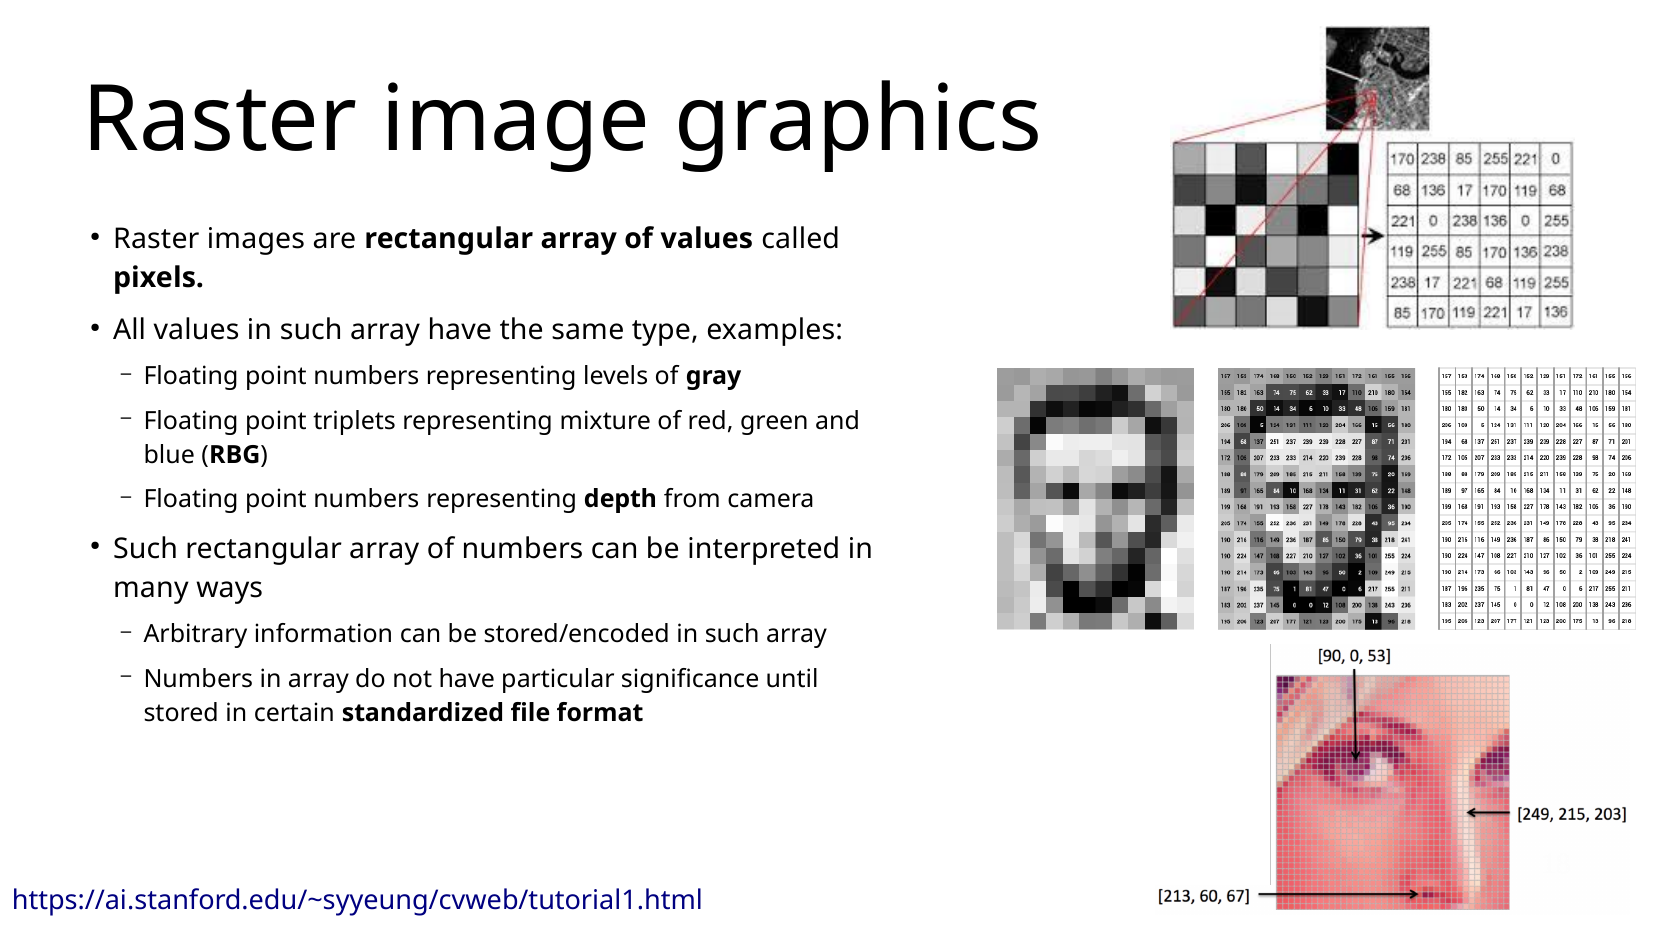

# Raster image graphics
Raster images are rectangular array of values called pixels.
All values in such array have the same type, examples:
Floating point numbers representing levels of gray
Floating point triplets representing mixture of red, green and blue (RBG)
Floating point numbers representing depth from camera
Such rectangular array of numbers can be interpreted in many ways
Arbitrary information can be stored/encoded in such array
Numbers in array do not have particular significance until stored in certain standardized file format
18
https://ai.stanford.edu/~syyeung/cvweb/tutorial1.html